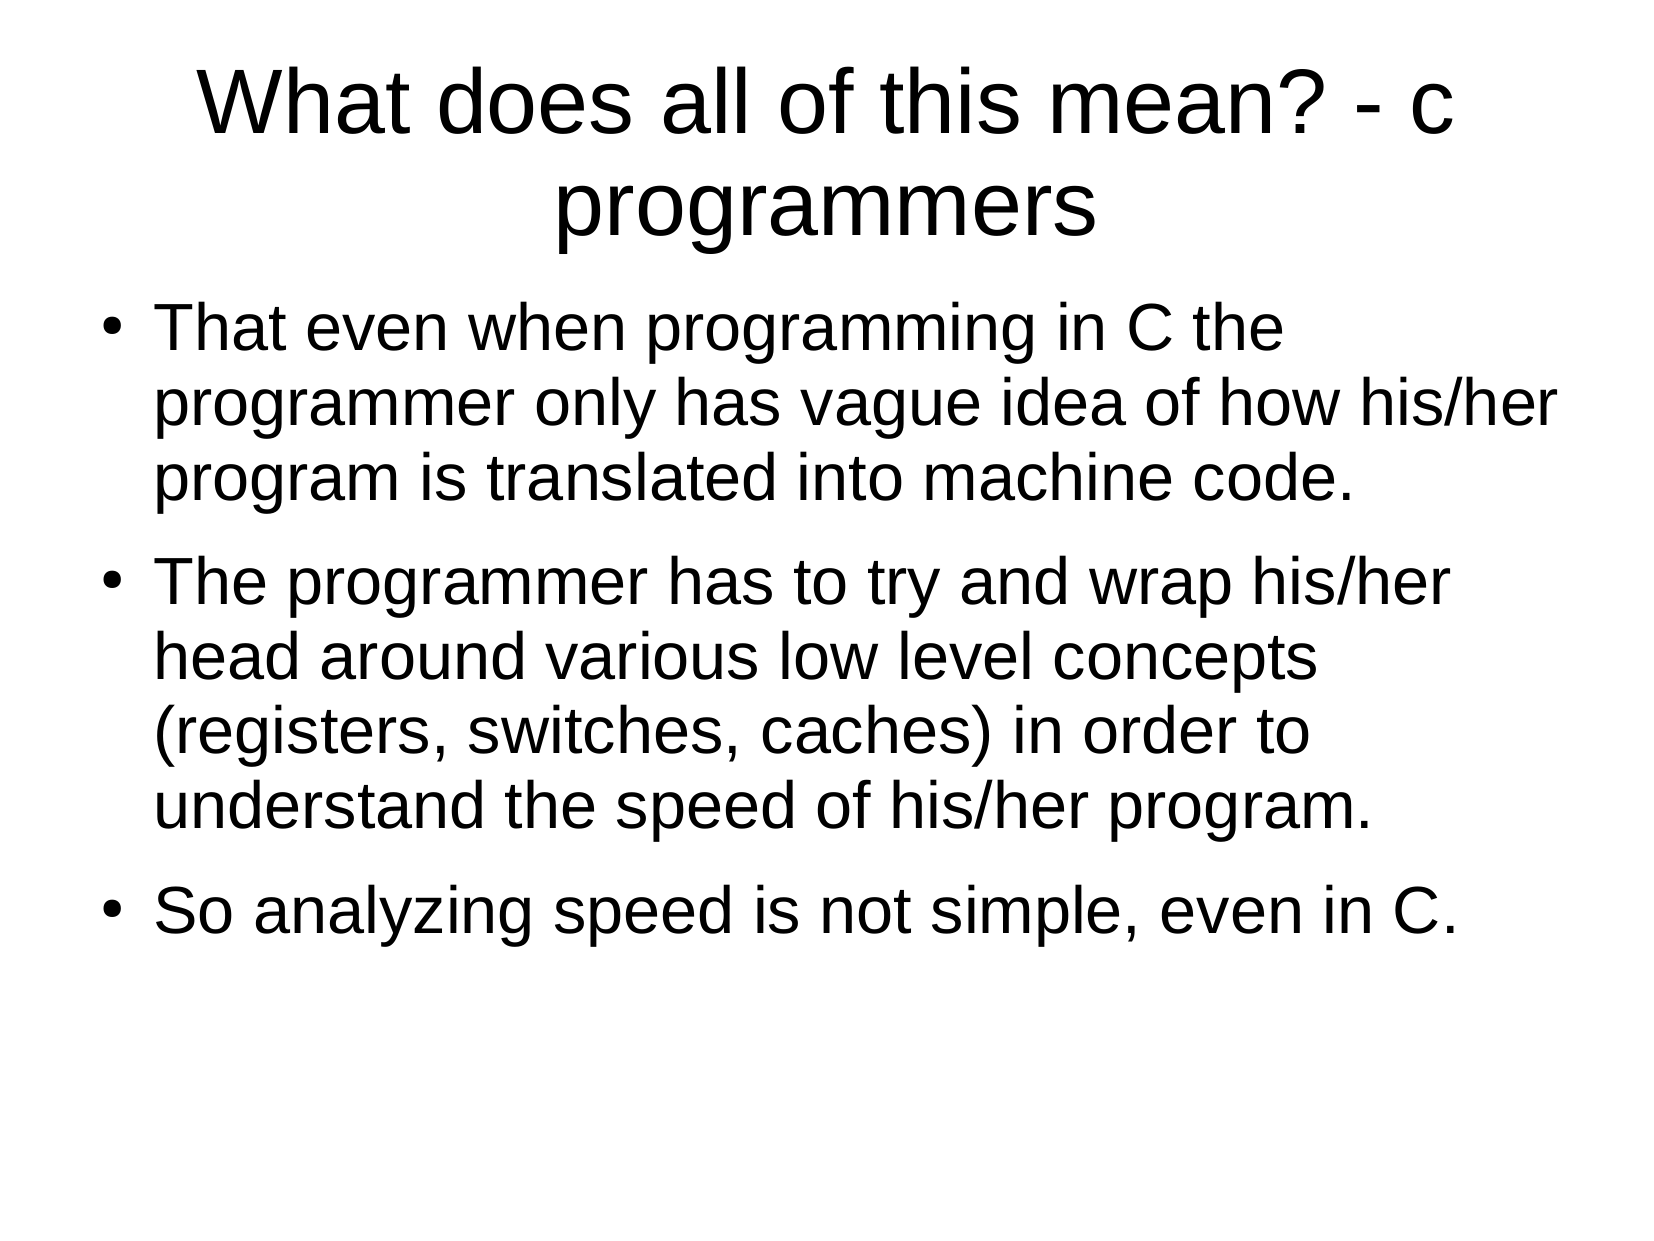

# What does all of this mean? - c programmers
That even when programming in C the programmer only has vague idea of how his/her program is translated into machine code.
The programmer has to try and wrap his/her head around various low level concepts (registers, switches, caches) in order to understand the speed of his/her program.
So analyzing speed is not simple, even in C.